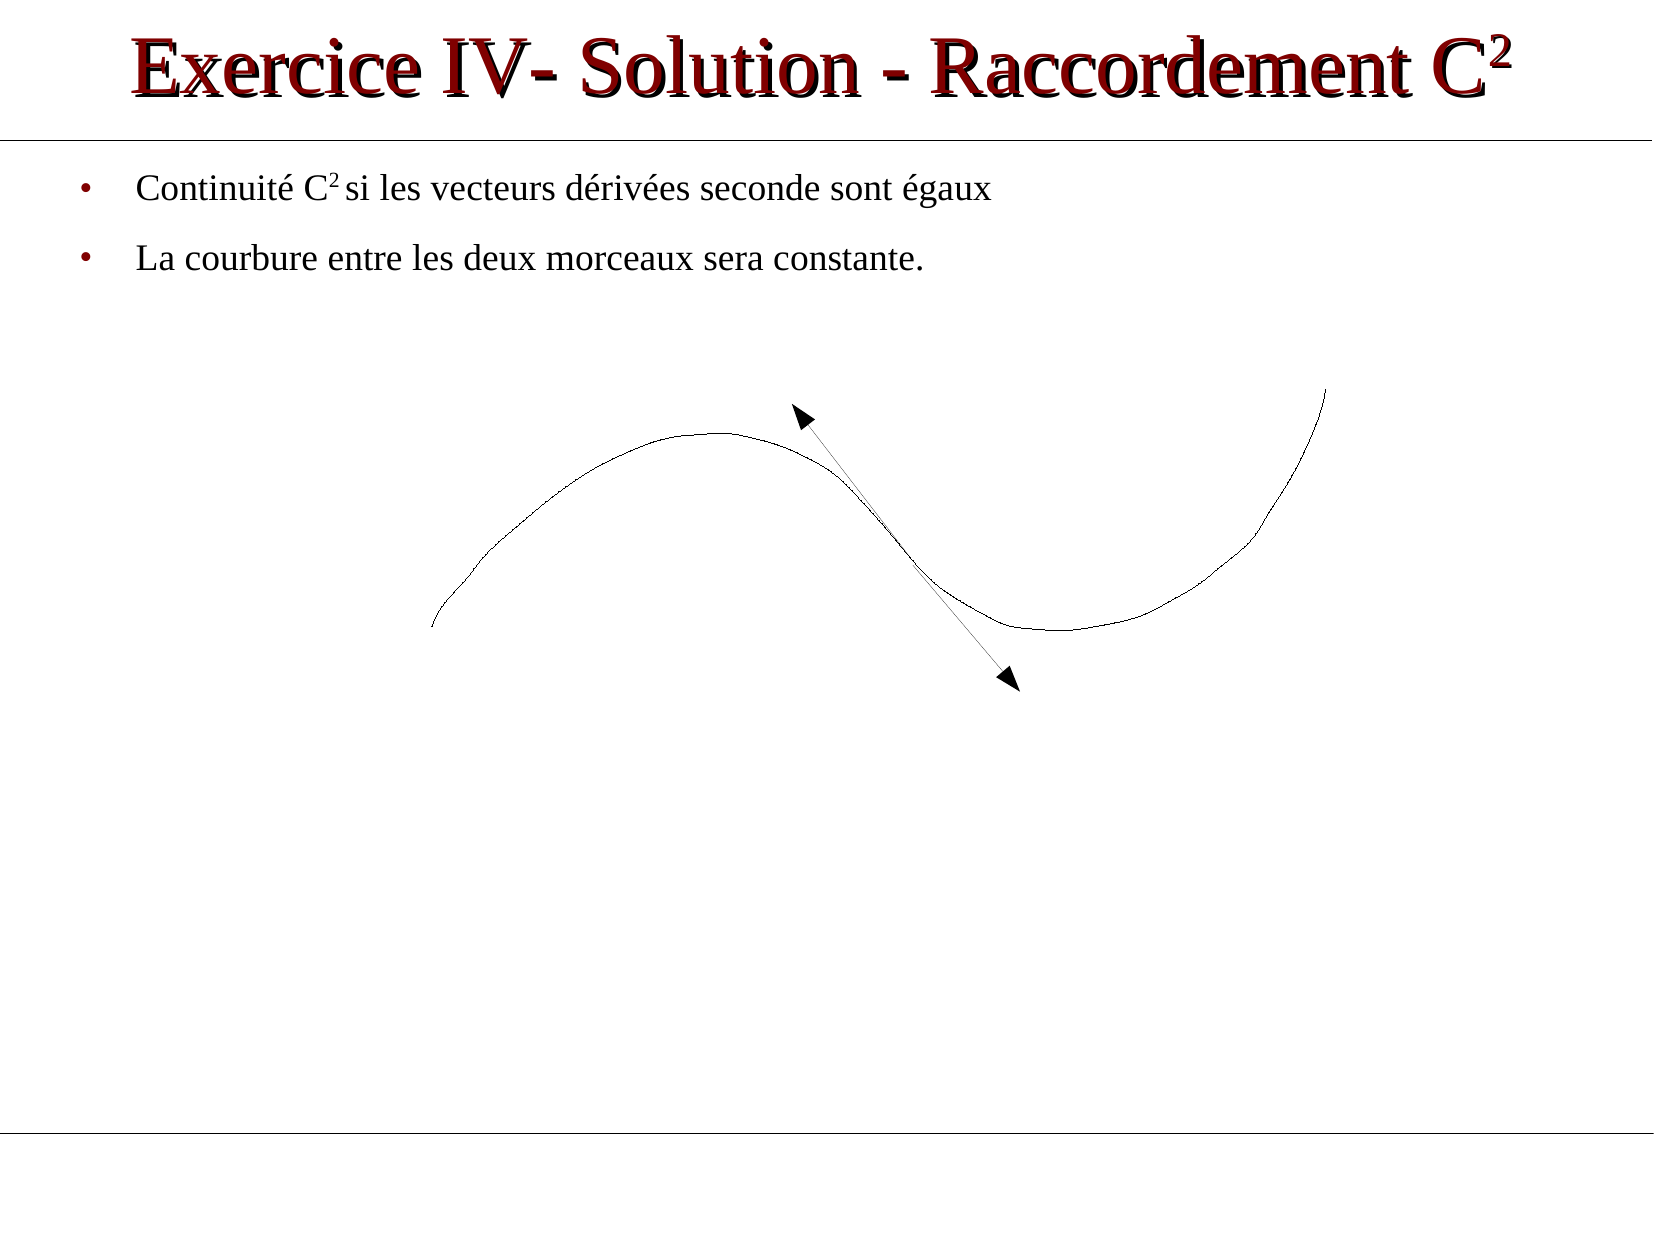

# Exercice IV- Solution - Raccordement C2
Continuité C2 si les vecteurs dérivées seconde sont égaux
La courbure entre les deux morceaux sera constante.